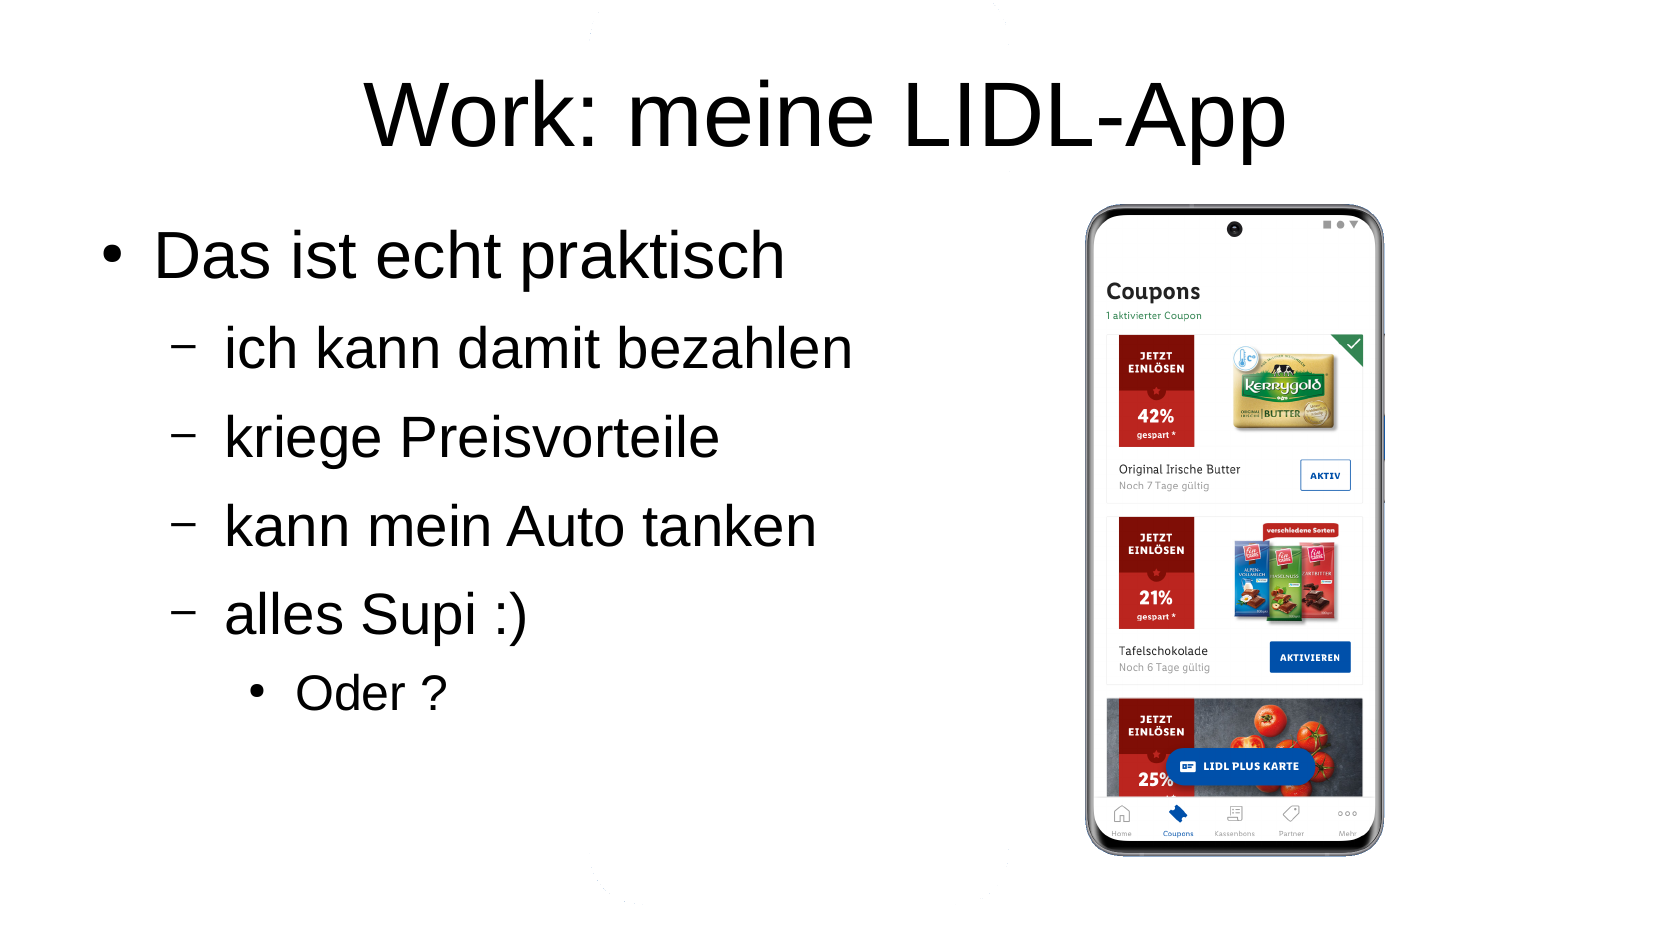

# Work: meine LIDL-App
Das ist echt praktisch
ich kann damit bezahlen
kriege Preisvorteile
kann mein Auto tanken
alles Supi :)
Oder ?